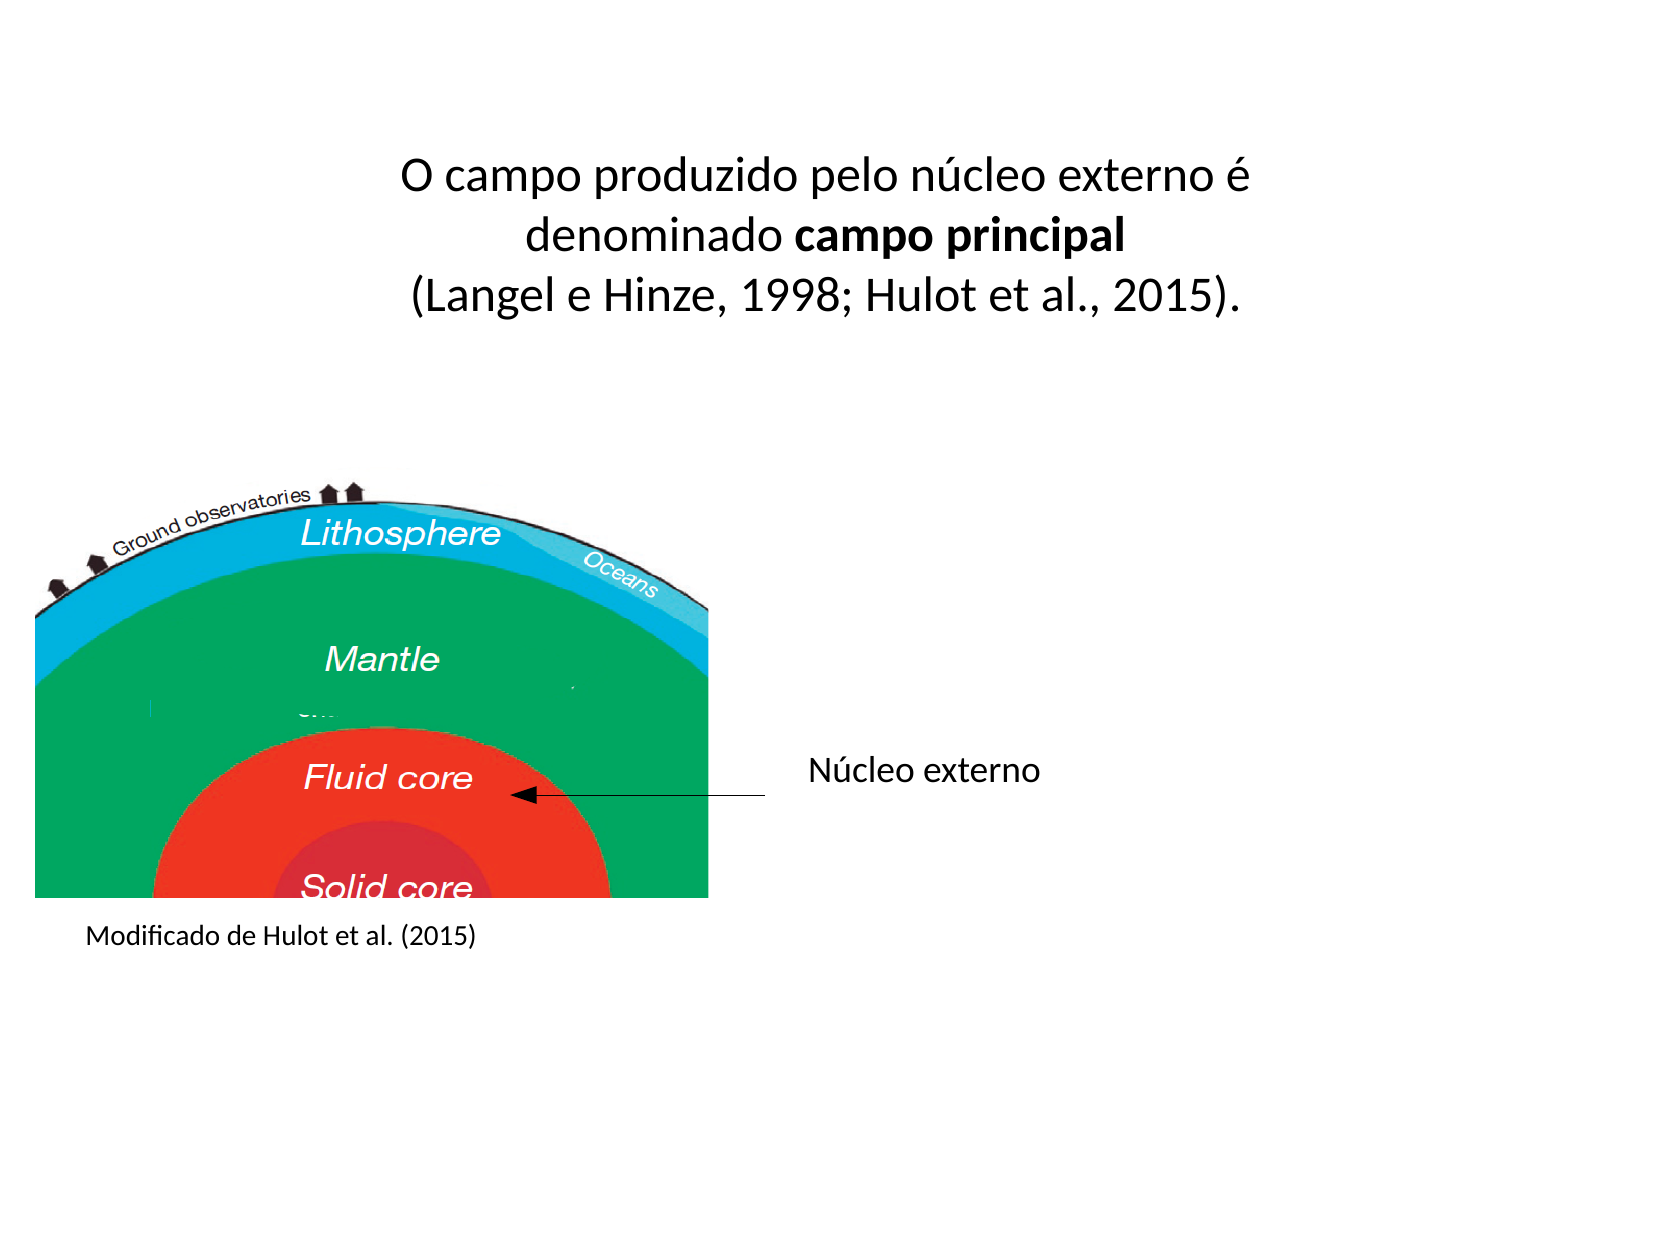

O campo produzido pelo núcleo externo é denominado campo principal
(Langel e Hinze, 1998; Hulot et al., 2015).
Núcleo externo
Modificado de Hulot et al. (2015)